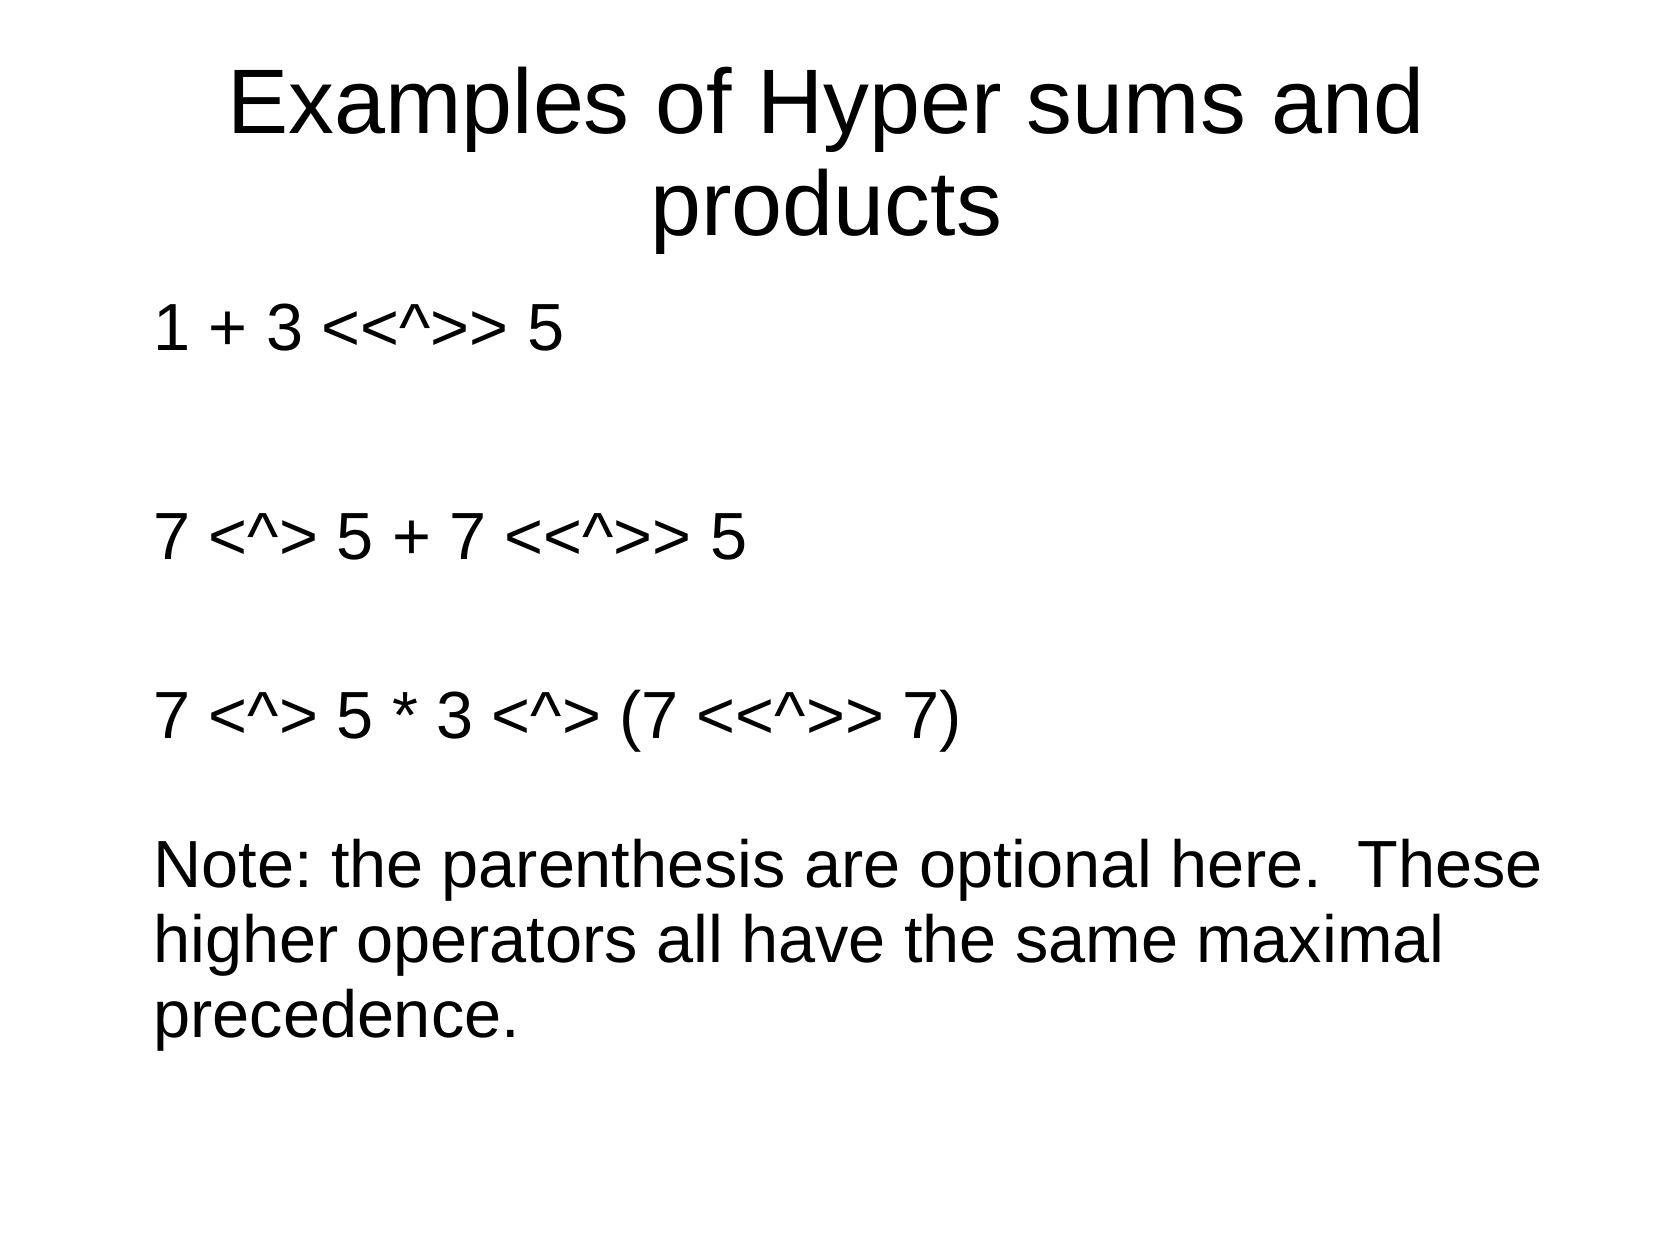

# Examples of Hyper sums and products
1 + 3 <<^>> 5
7 <^> 5 + 7 <<^>> 5
7 <^> 5 * 3 <^> (7 <<^>> 7)
Note: the parenthesis are optional here. These higher operators all have the same maximal precedence.